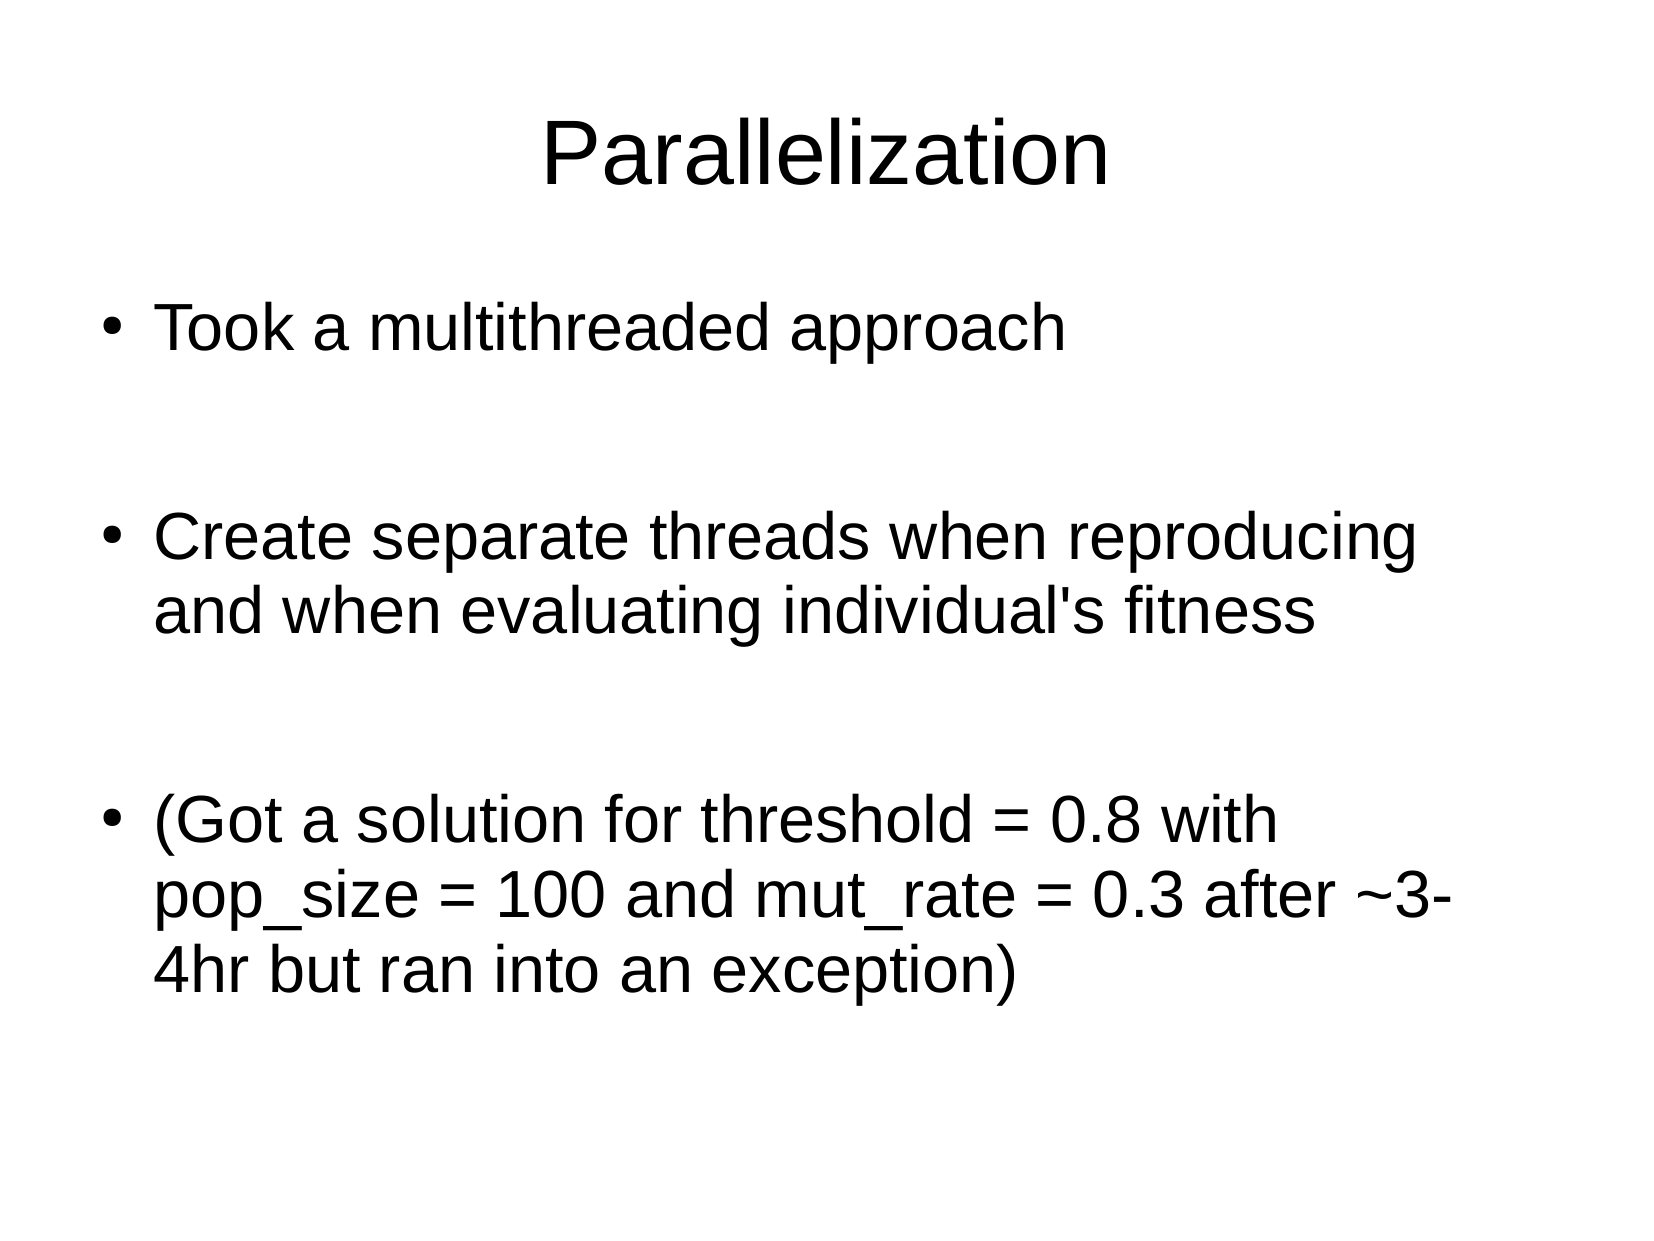

# Parallelization
Took a multithreaded approach
Create separate threads when reproducing and when evaluating individual's fitness
(Got a solution for threshold = 0.8 with pop_size = 100 and mut_rate = 0.3 after ~3-4hr but ran into an exception)